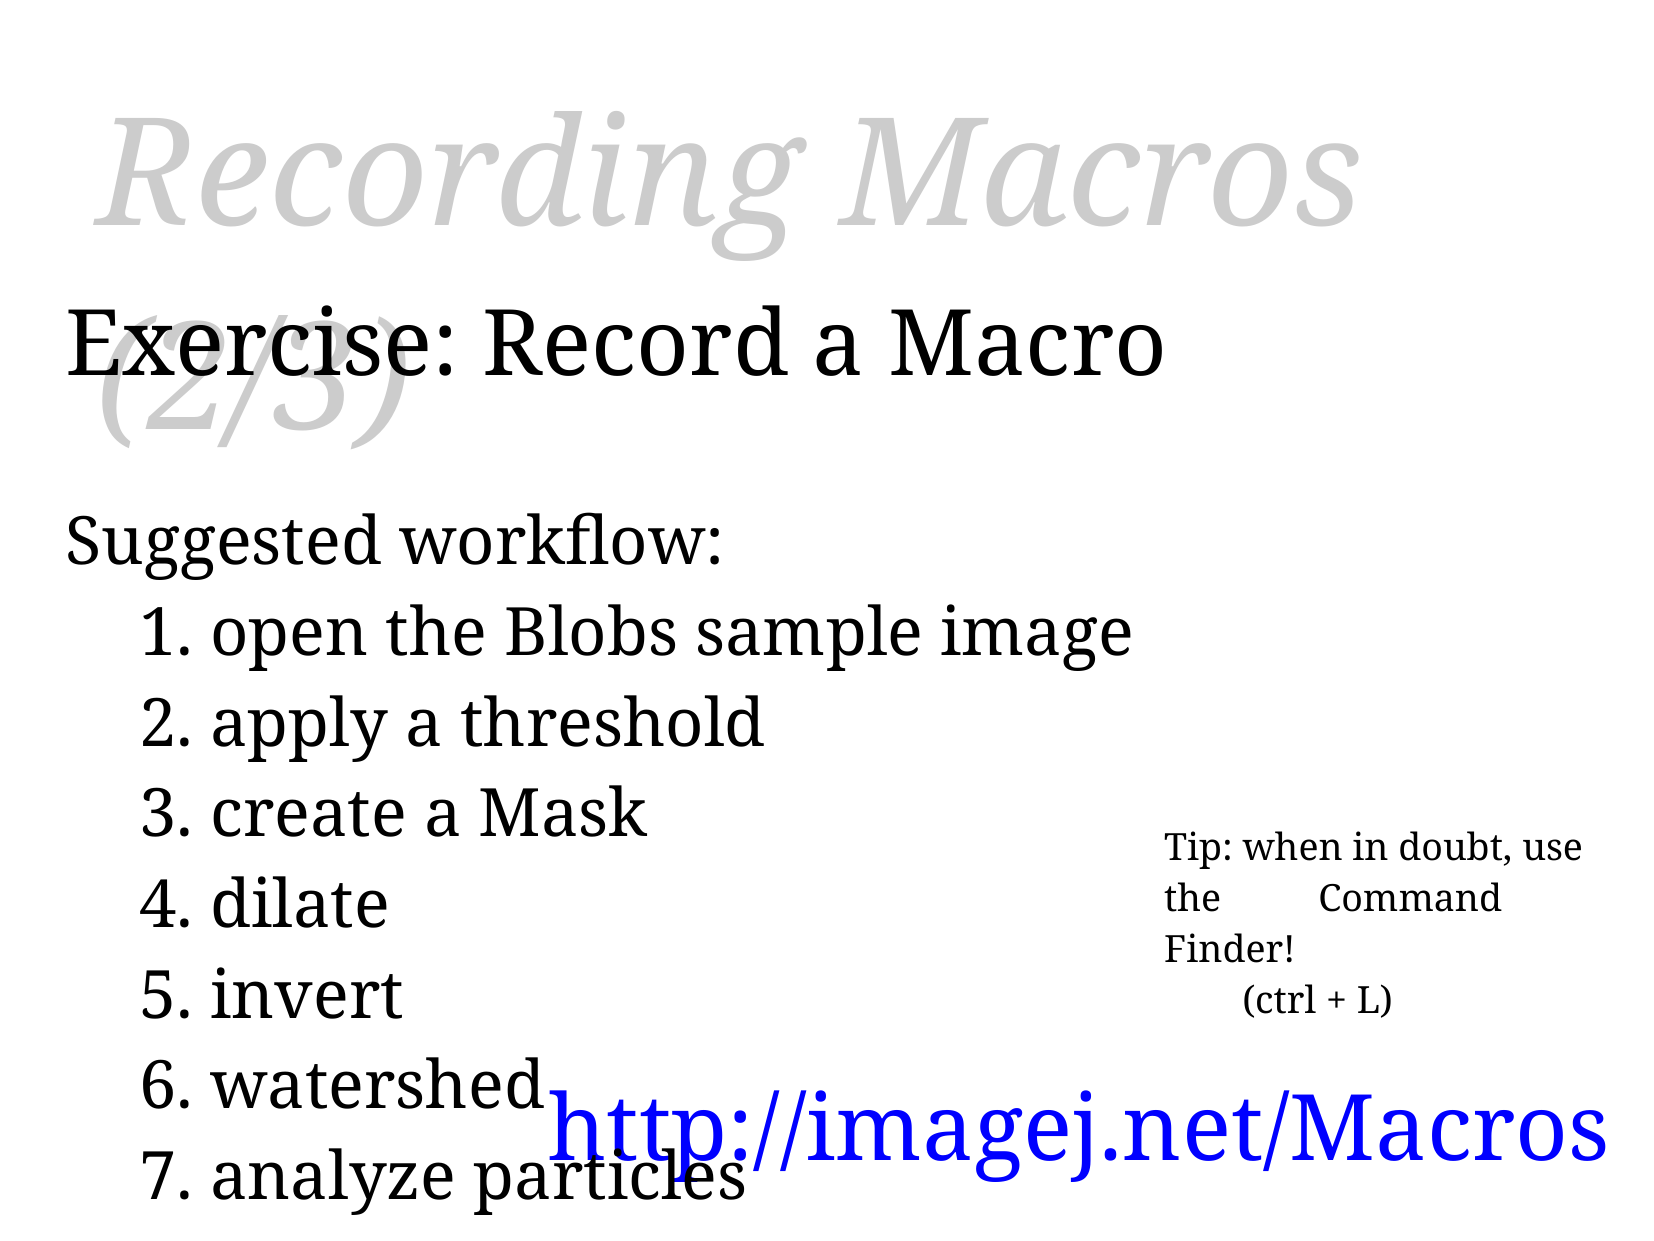

Recording Macros (2/3)
Exercise: Record a Macro
Suggested workflow:
 open the Blobs sample image
 apply a threshold
 create a Mask
 dilate
 invert
 watershed
 analyze particles
Tip: when in doubt, use the Command Finder!
 (ctrl + L)
http://imagej.net/Macros